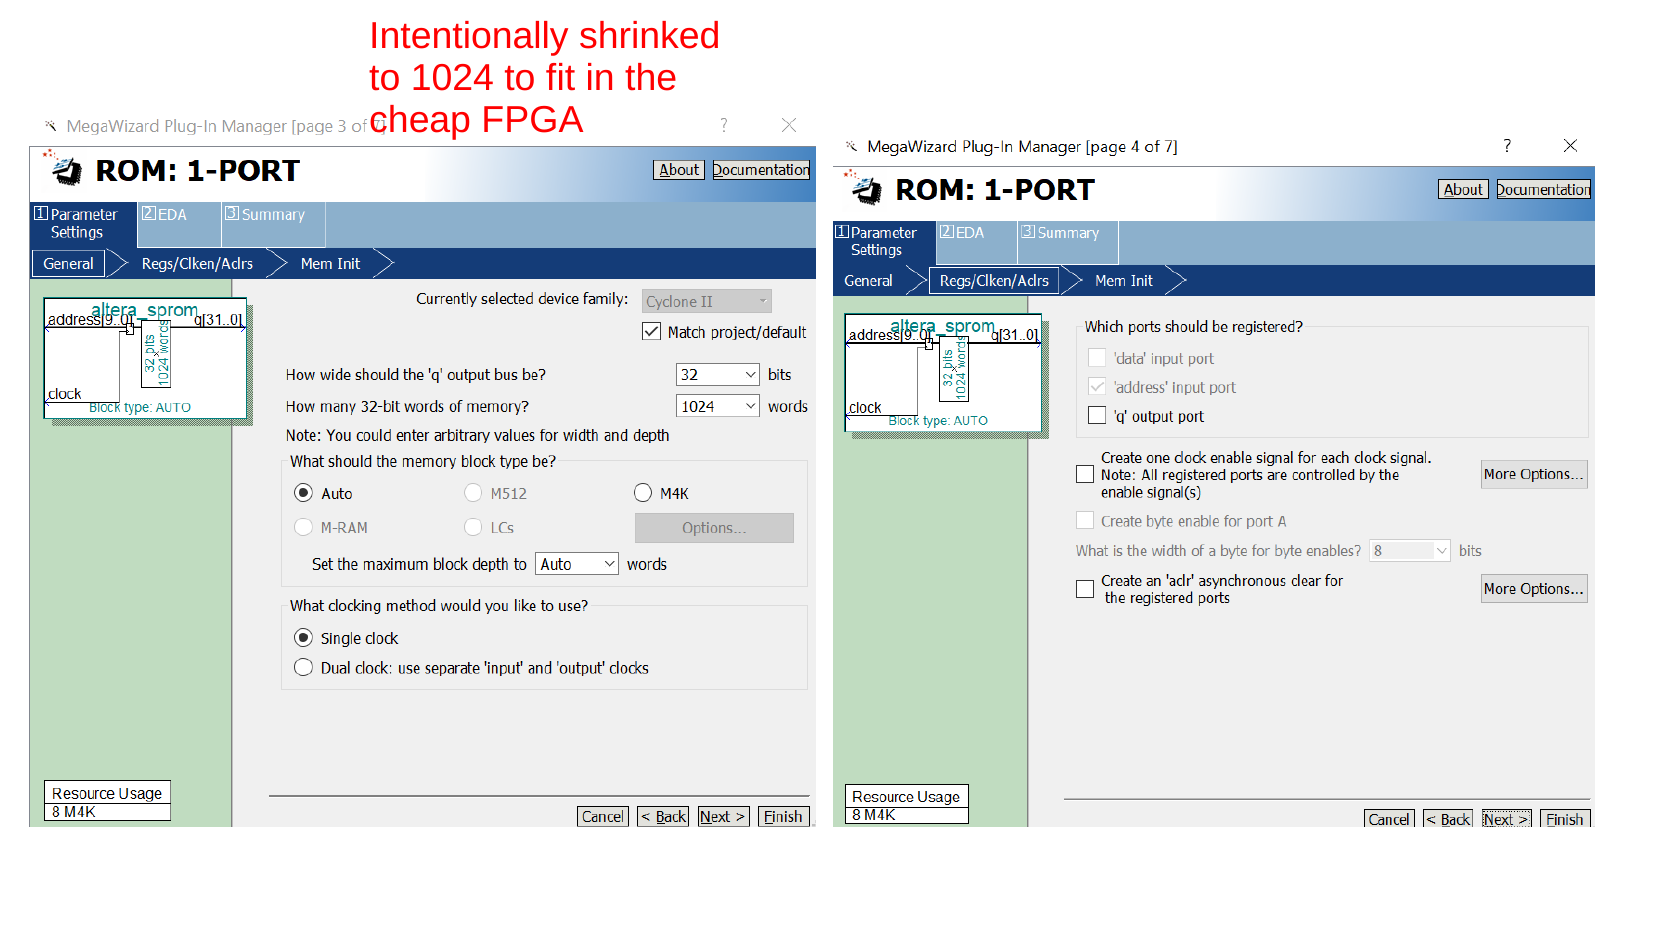

Intentionally shrinked to 1024 to fit in the cheap FPGA